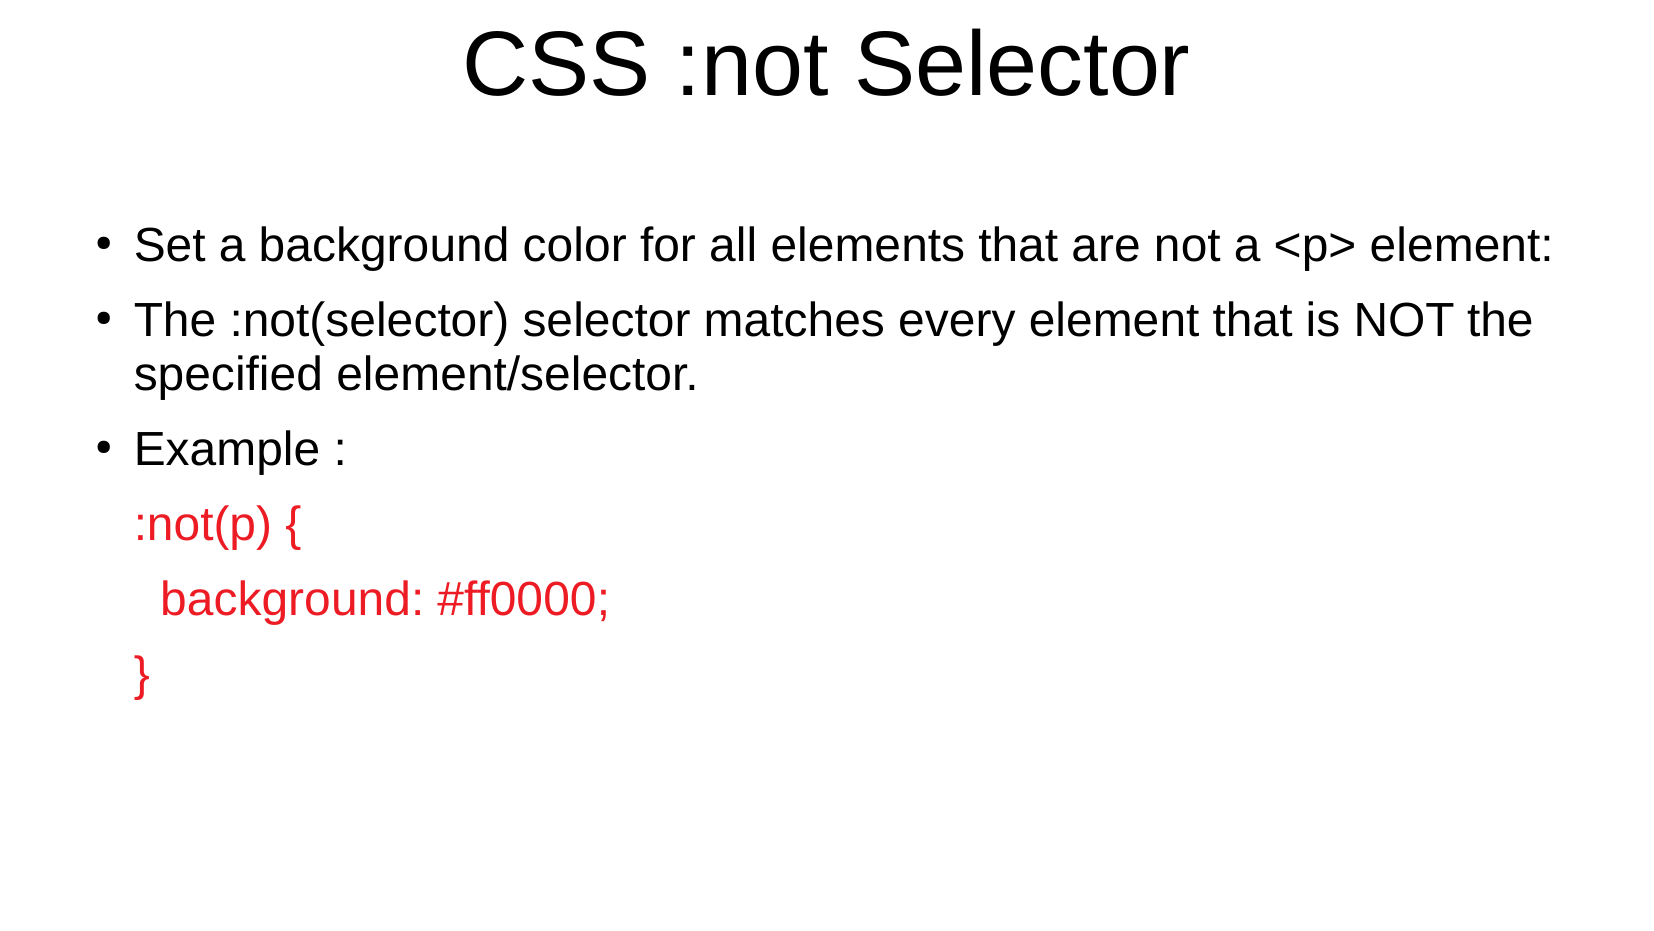

# CSS :not Selector
Set a background color for all elements that are not a <p> element:
The :not(selector) selector matches every element that is NOT the specified element/selector.
Example :
:not(p) {
 background: #ff0000;
}